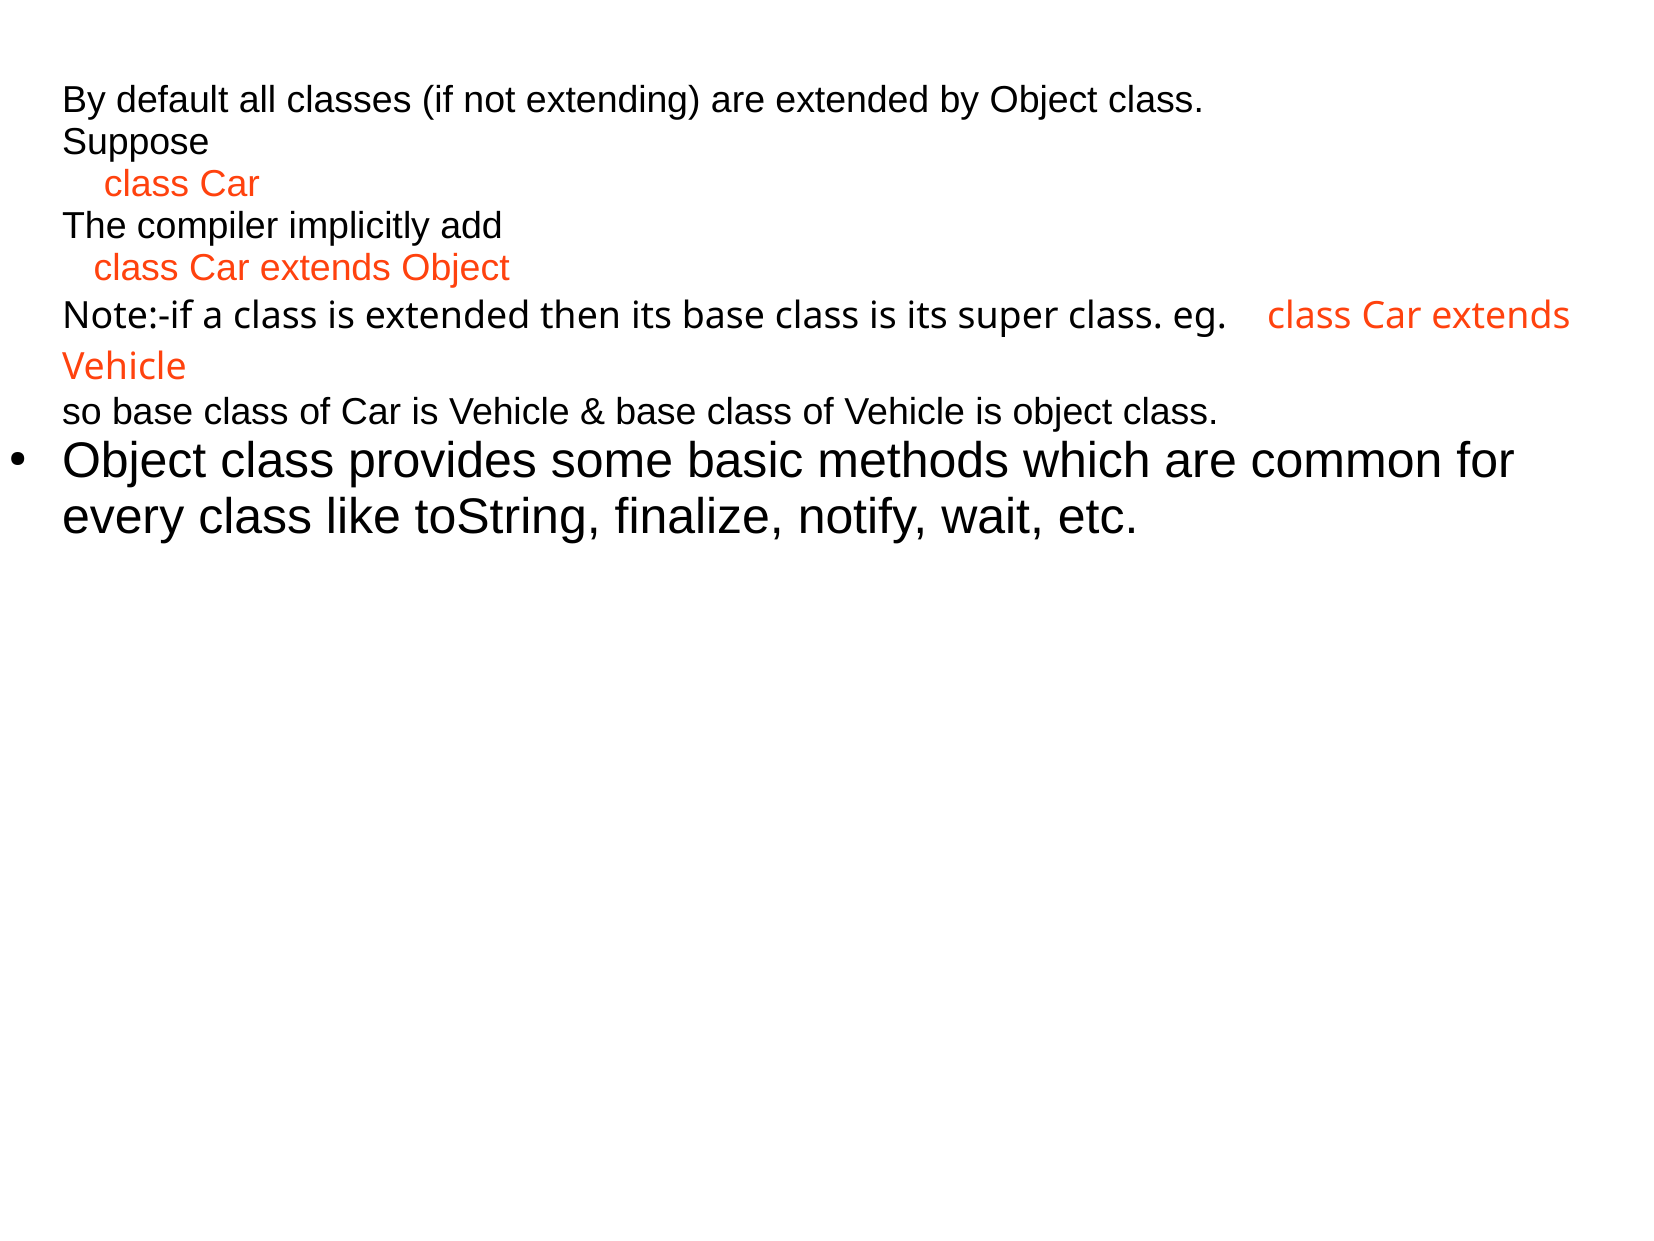

By default all classes (if not extending) are extended by Object class.
Suppose
 class Car
The compiler implicitly add
 class Car extends Object
Note:-if a class is extended then its base class is its super class. eg. class Car extends Vehicle
so base class of Car is Vehicle & base class of Vehicle is object class.
Object class provides some basic methods which are common for every class like toString, finalize, notify, wait, etc.